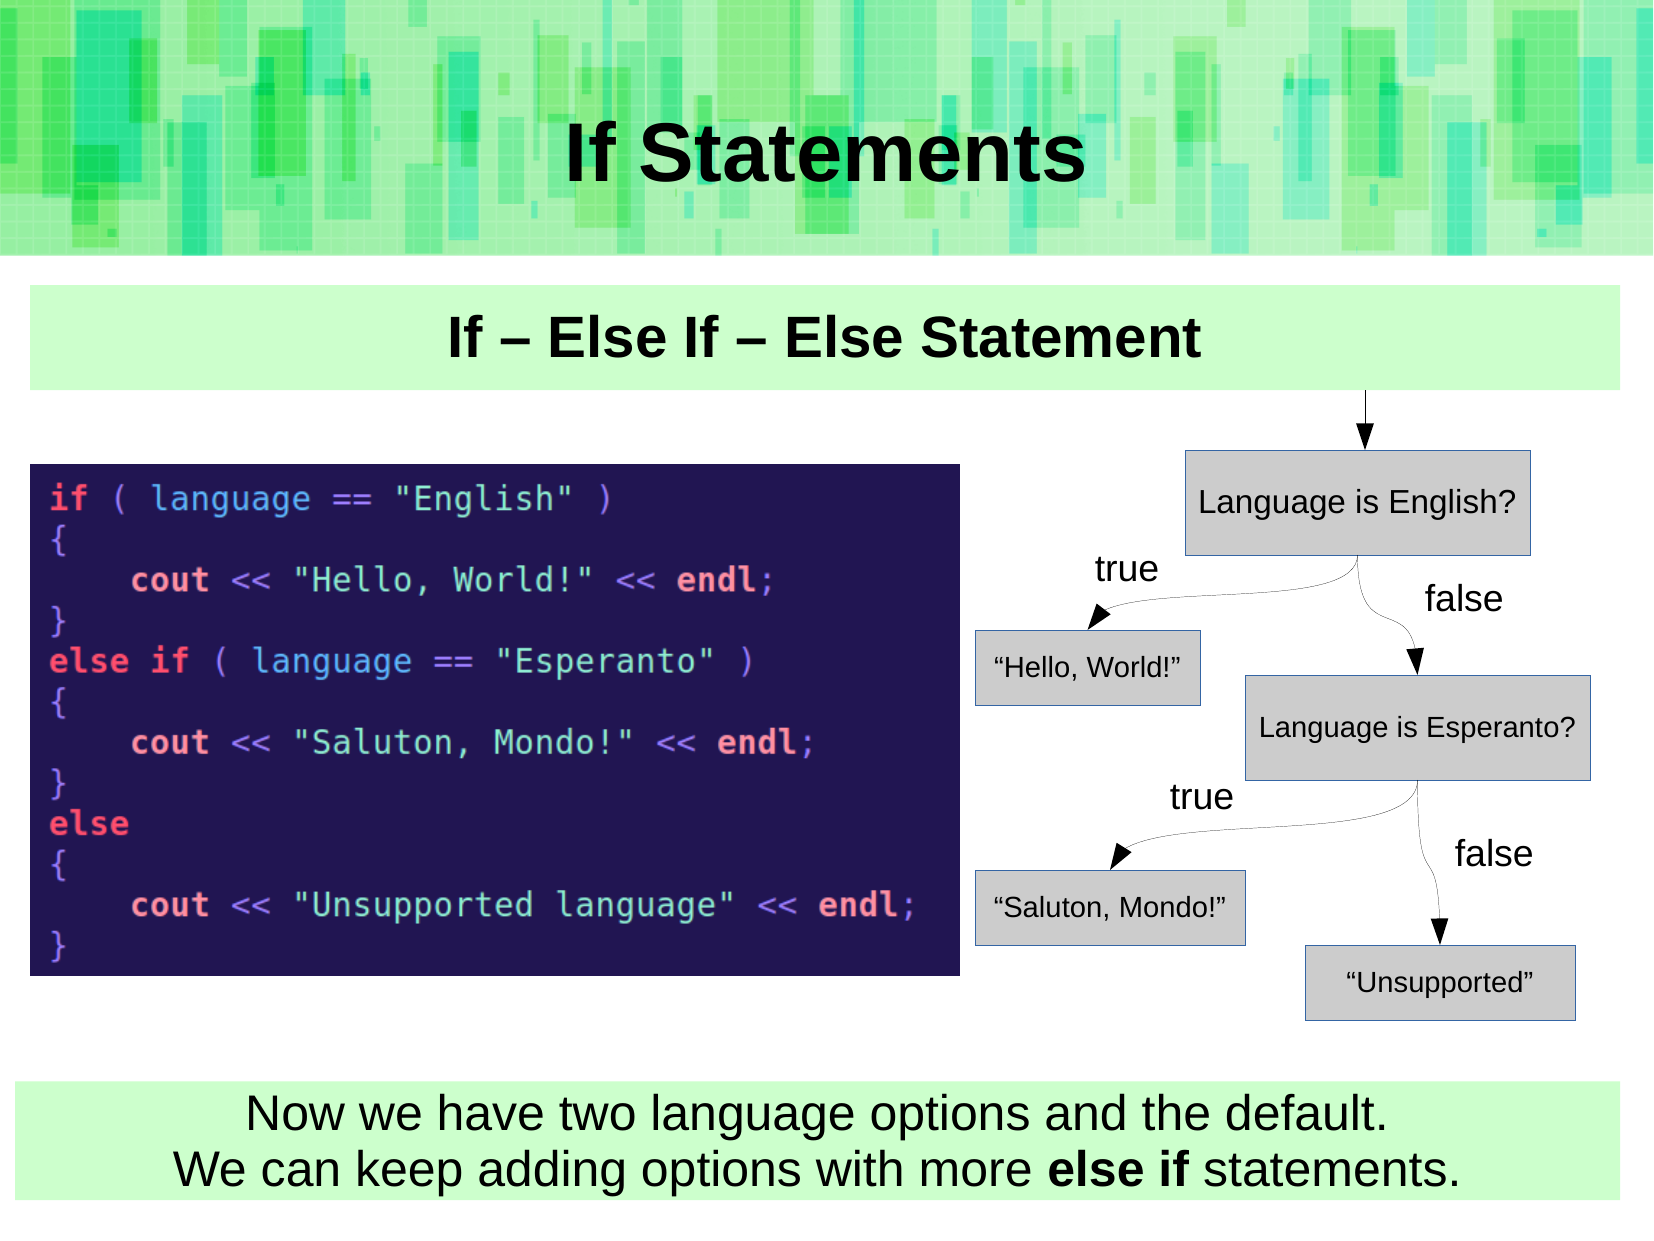

# If Statements
If – Else If – Else Statement
Language is English?
true
false
“Hello, World!”
Language is Esperanto?
true
false
“Saluton, Mondo!”
“Unsupported”
Now we have two language options and the default.
We can keep adding options with more else if statements.